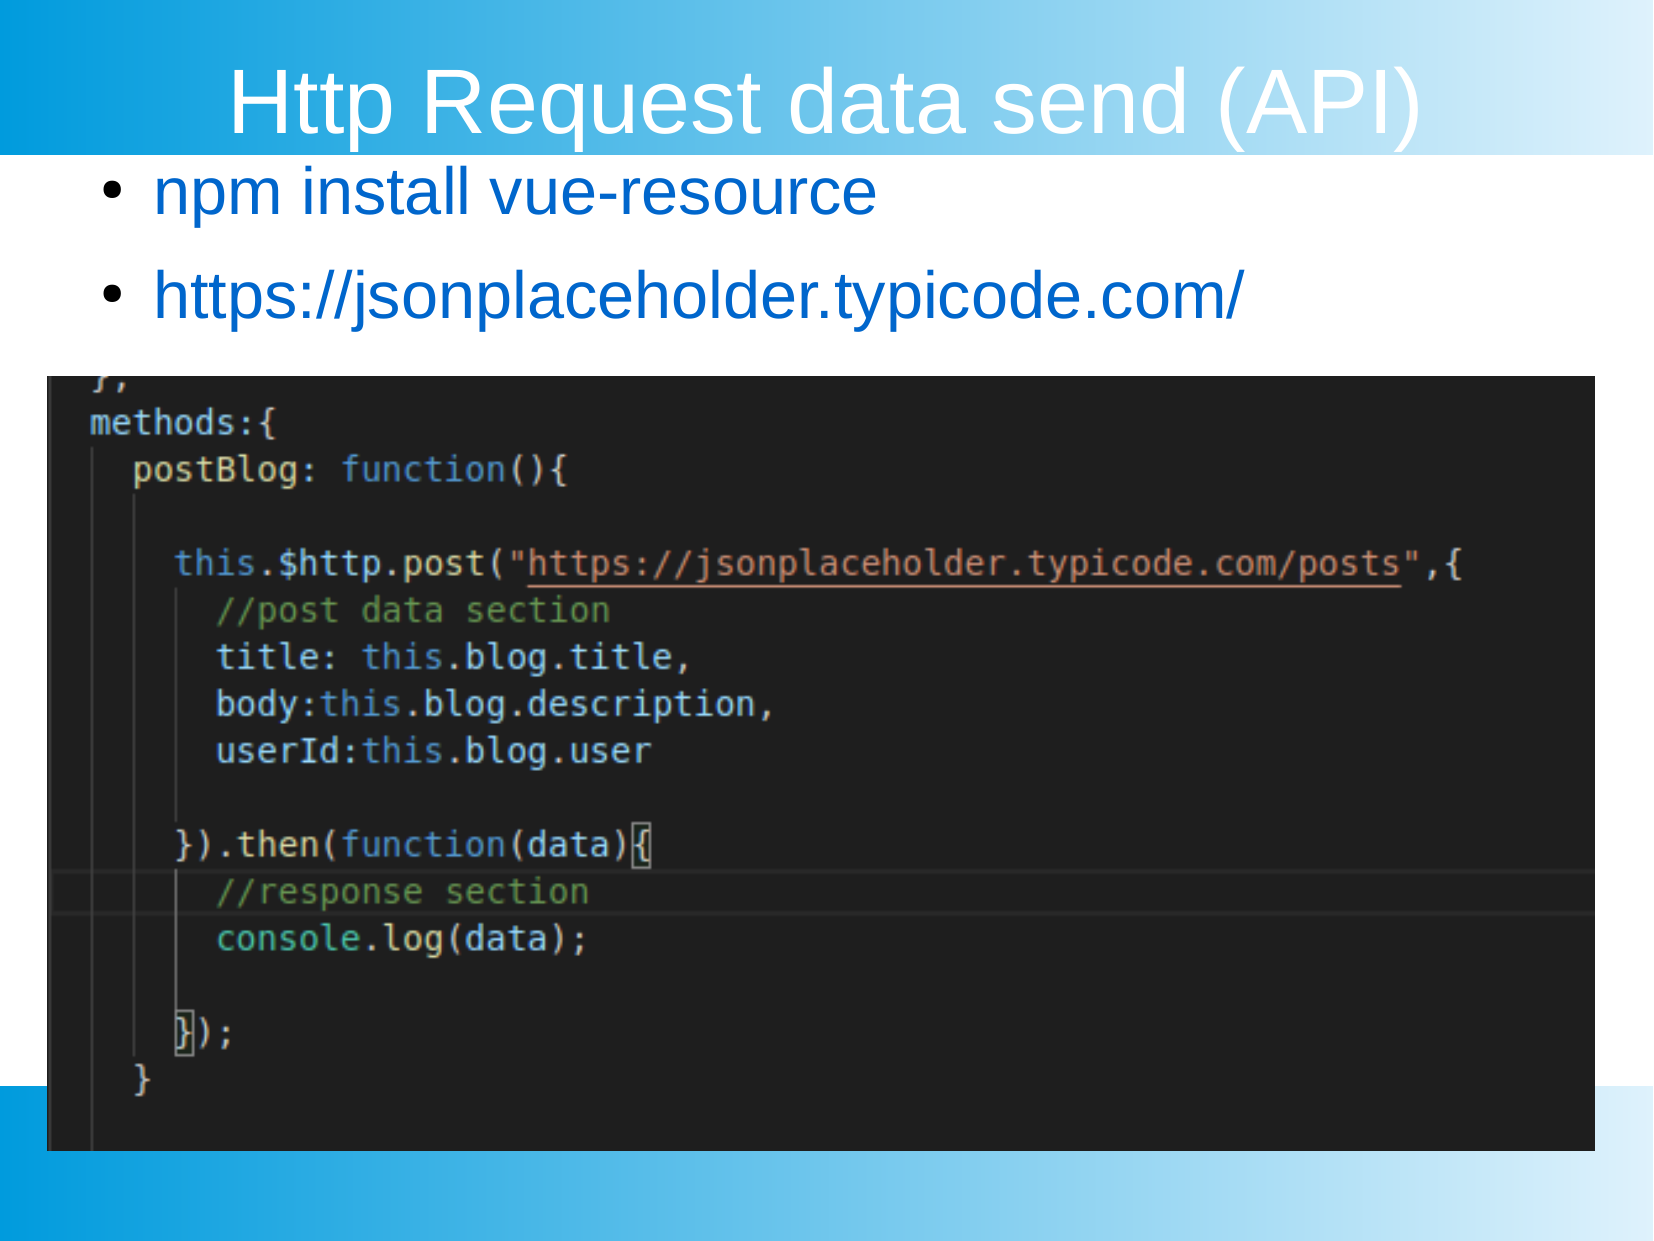

# Http Request data send (API)
npm install vue-resource
https://jsonplaceholder.typicode.com/